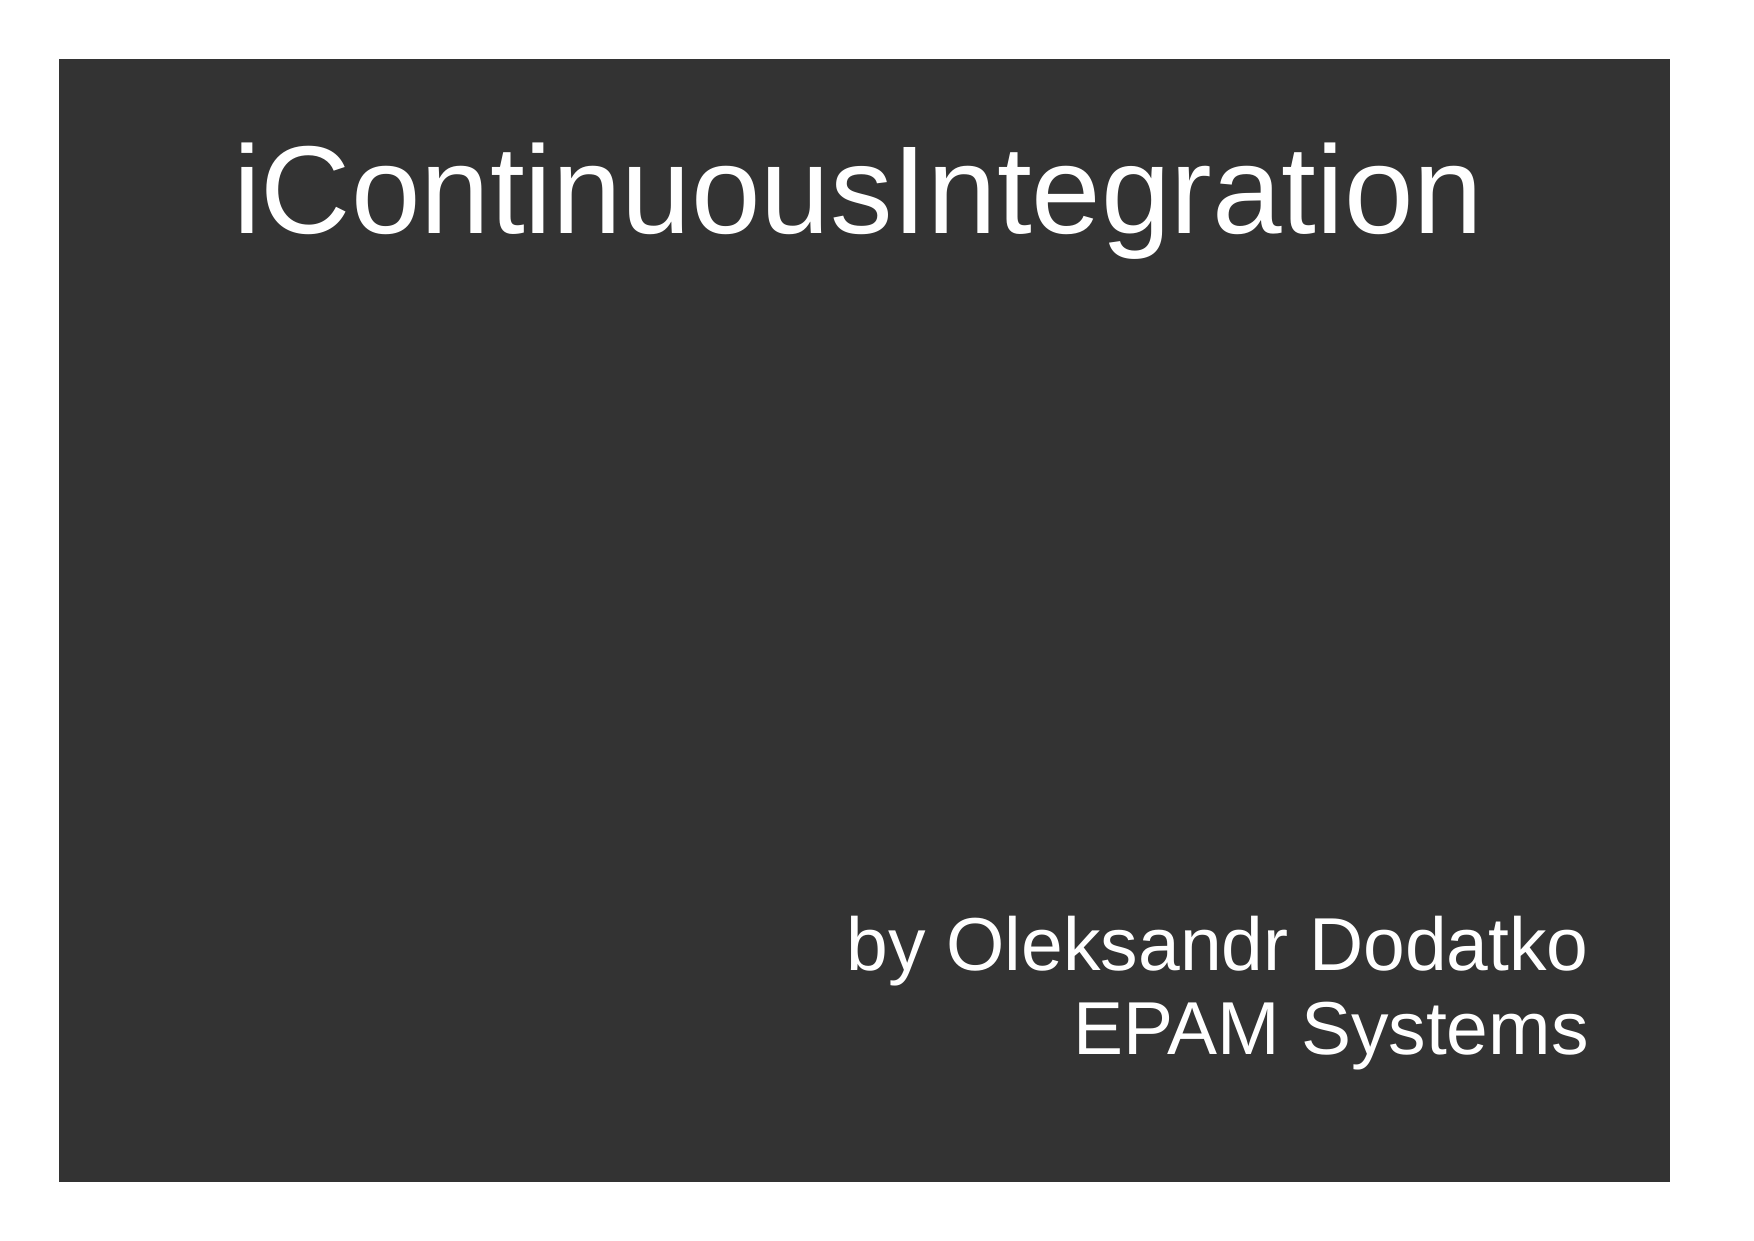

# iContinuousIntegration
by Oleksandr Dodatko
EPAM Systems